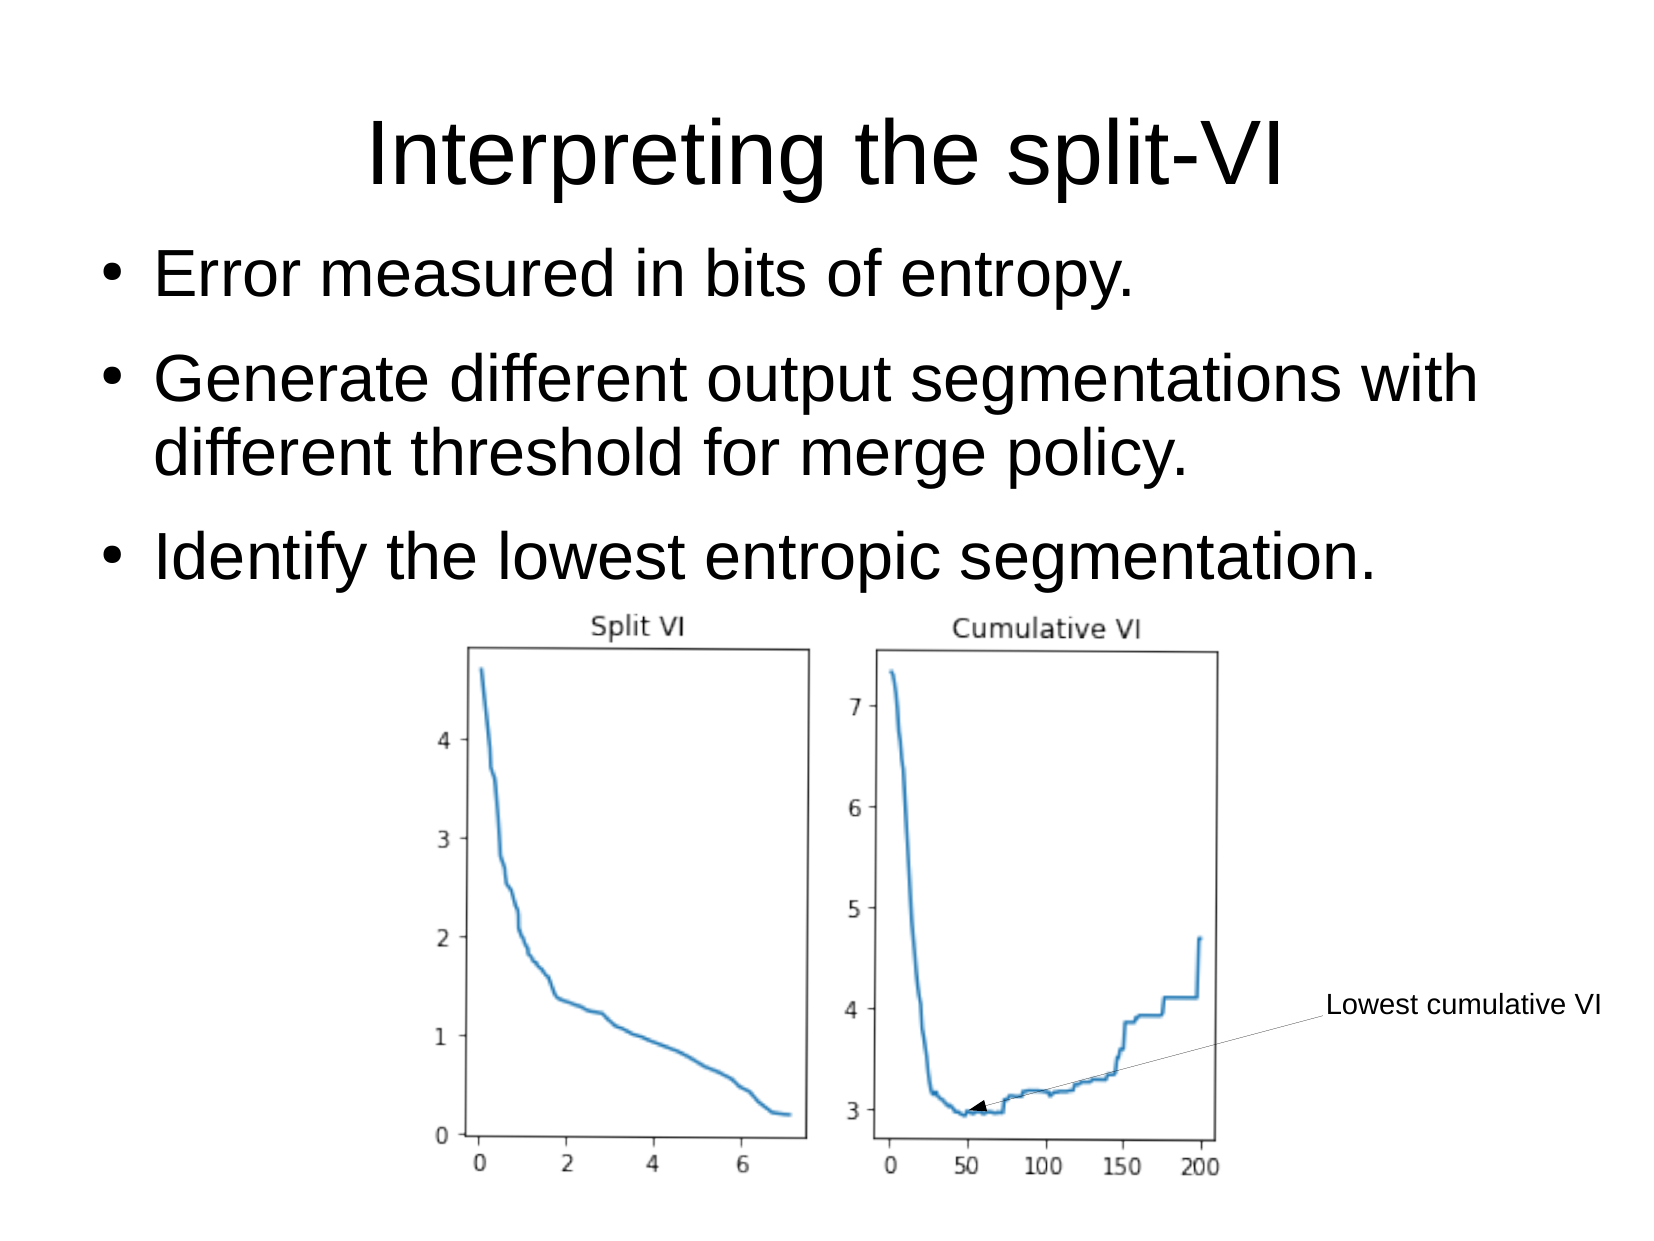

# Interpreting the split-VI
Error measured in bits of entropy.
Generate different output segmentations with different threshold for merge policy.
Identify the lowest entropic segmentation.
Lowest cumulative VI